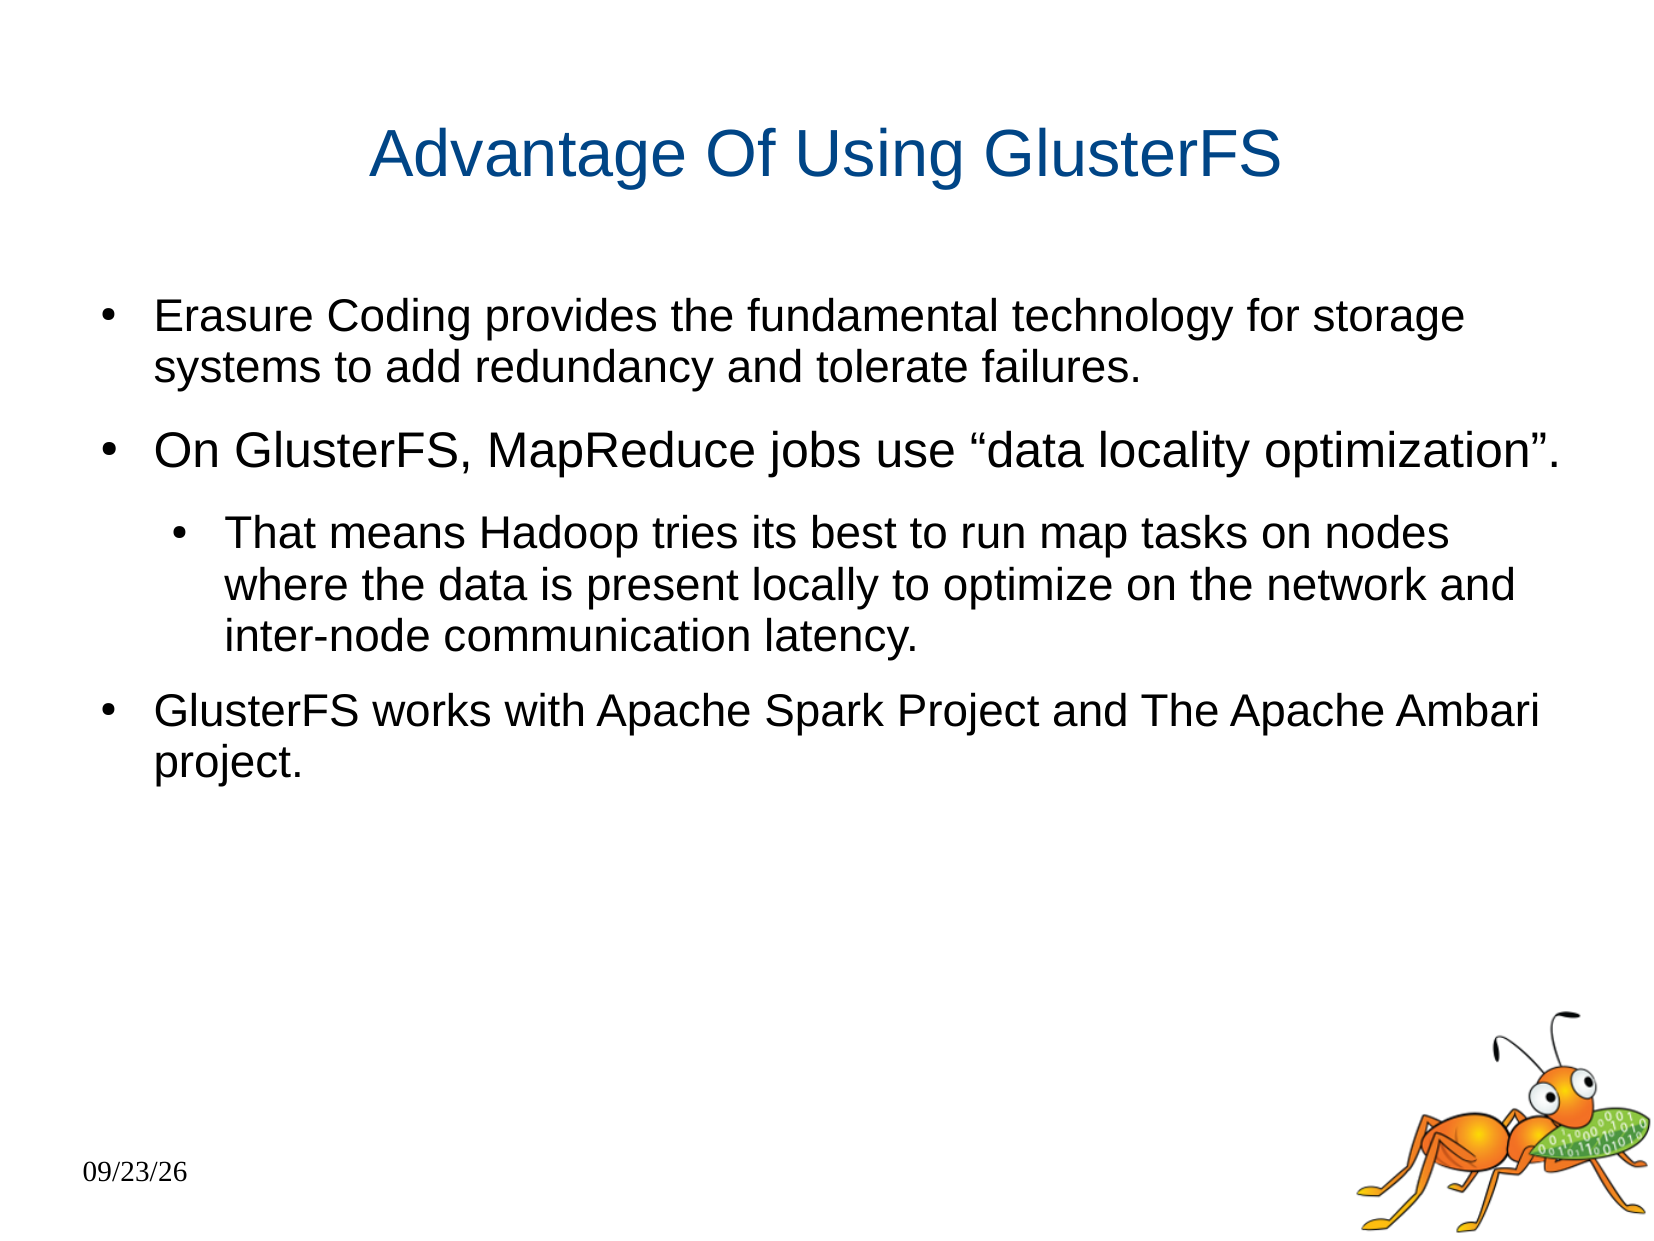

# Advantage Of Using GlusterFS
Erasure Coding provides the fundamental technology for storage systems to add redundancy and tolerate failures.
On GlusterFS, MapReduce jobs use “data locality optimization”.
That means Hadoop tries its best to run map tasks on nodes where the data is present locally to optimize on the network and inter-node communication latency.
GlusterFS works with Apache Spark Project and The Apache Ambari project.